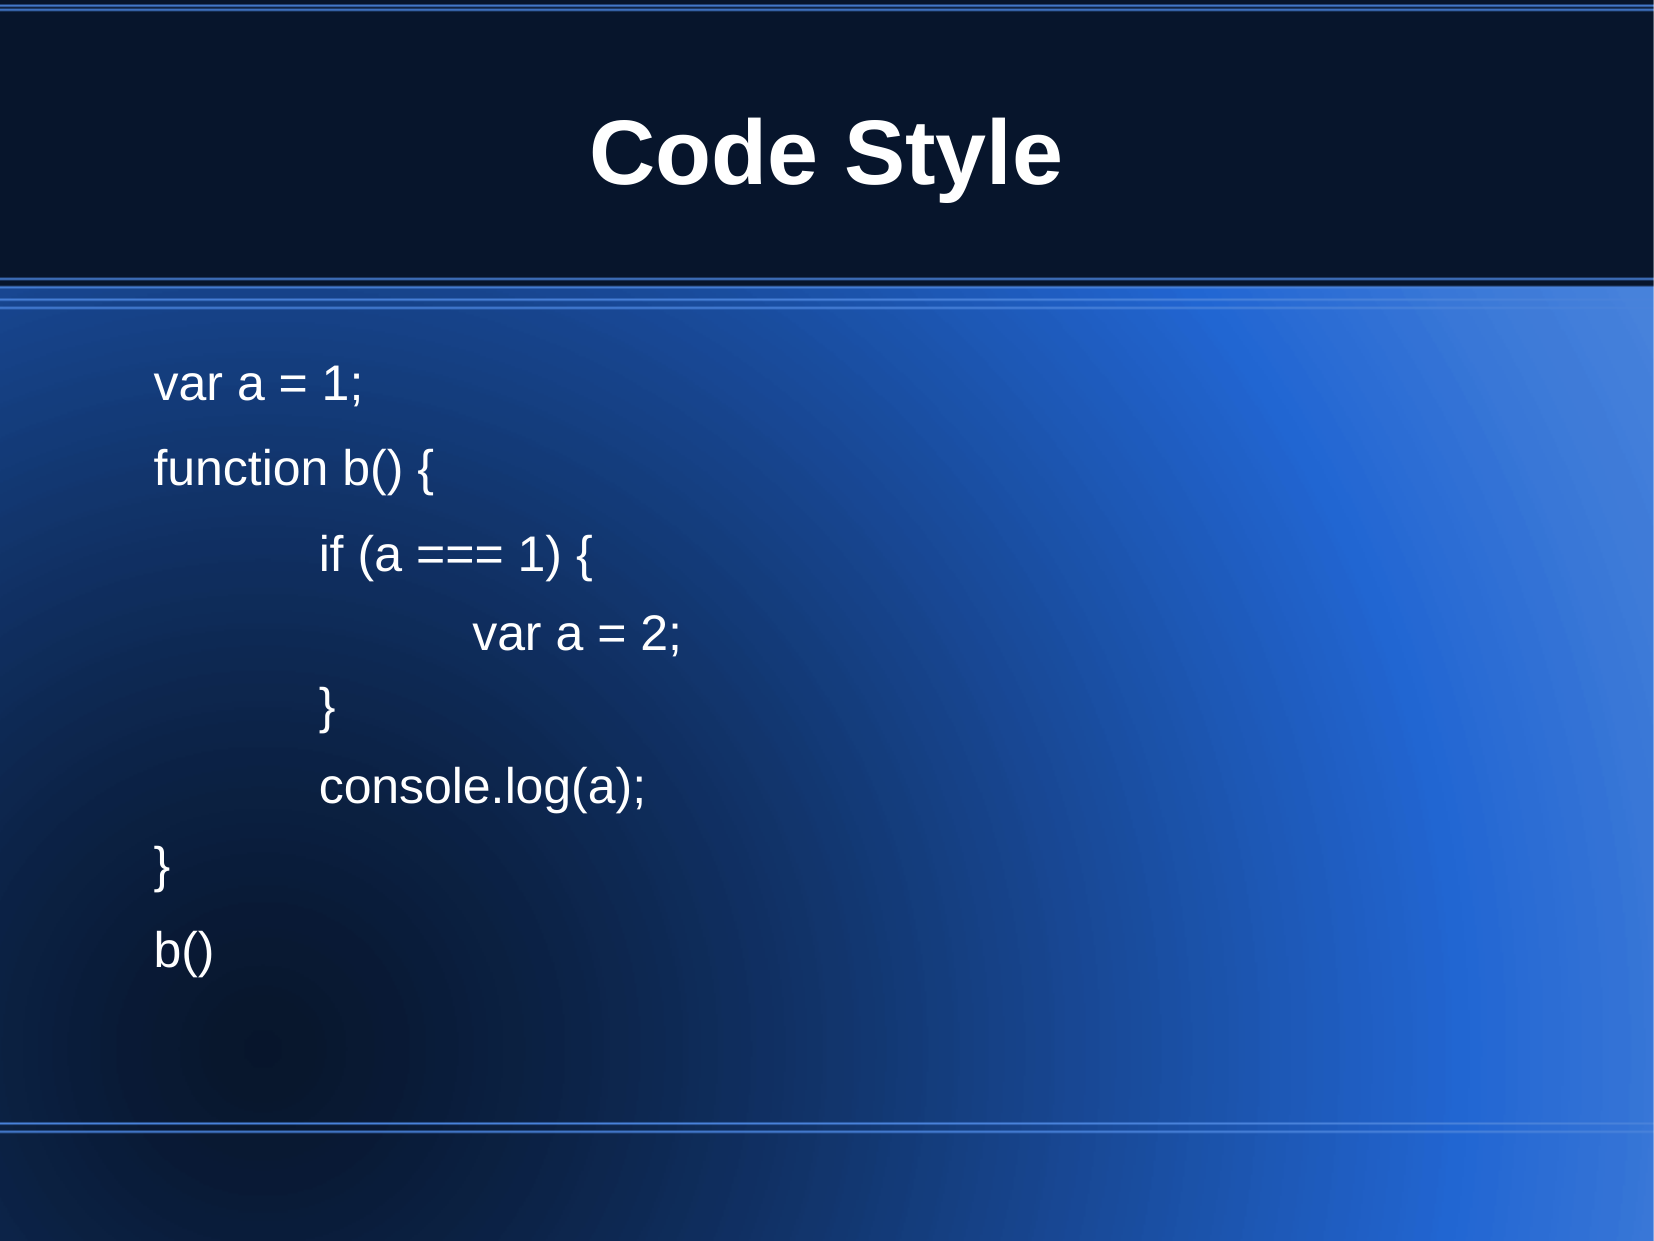

# Code Style
var a = 1;
function b() {
if (a === 1) {
var a = 2;
}
console.log(a);
}
b()